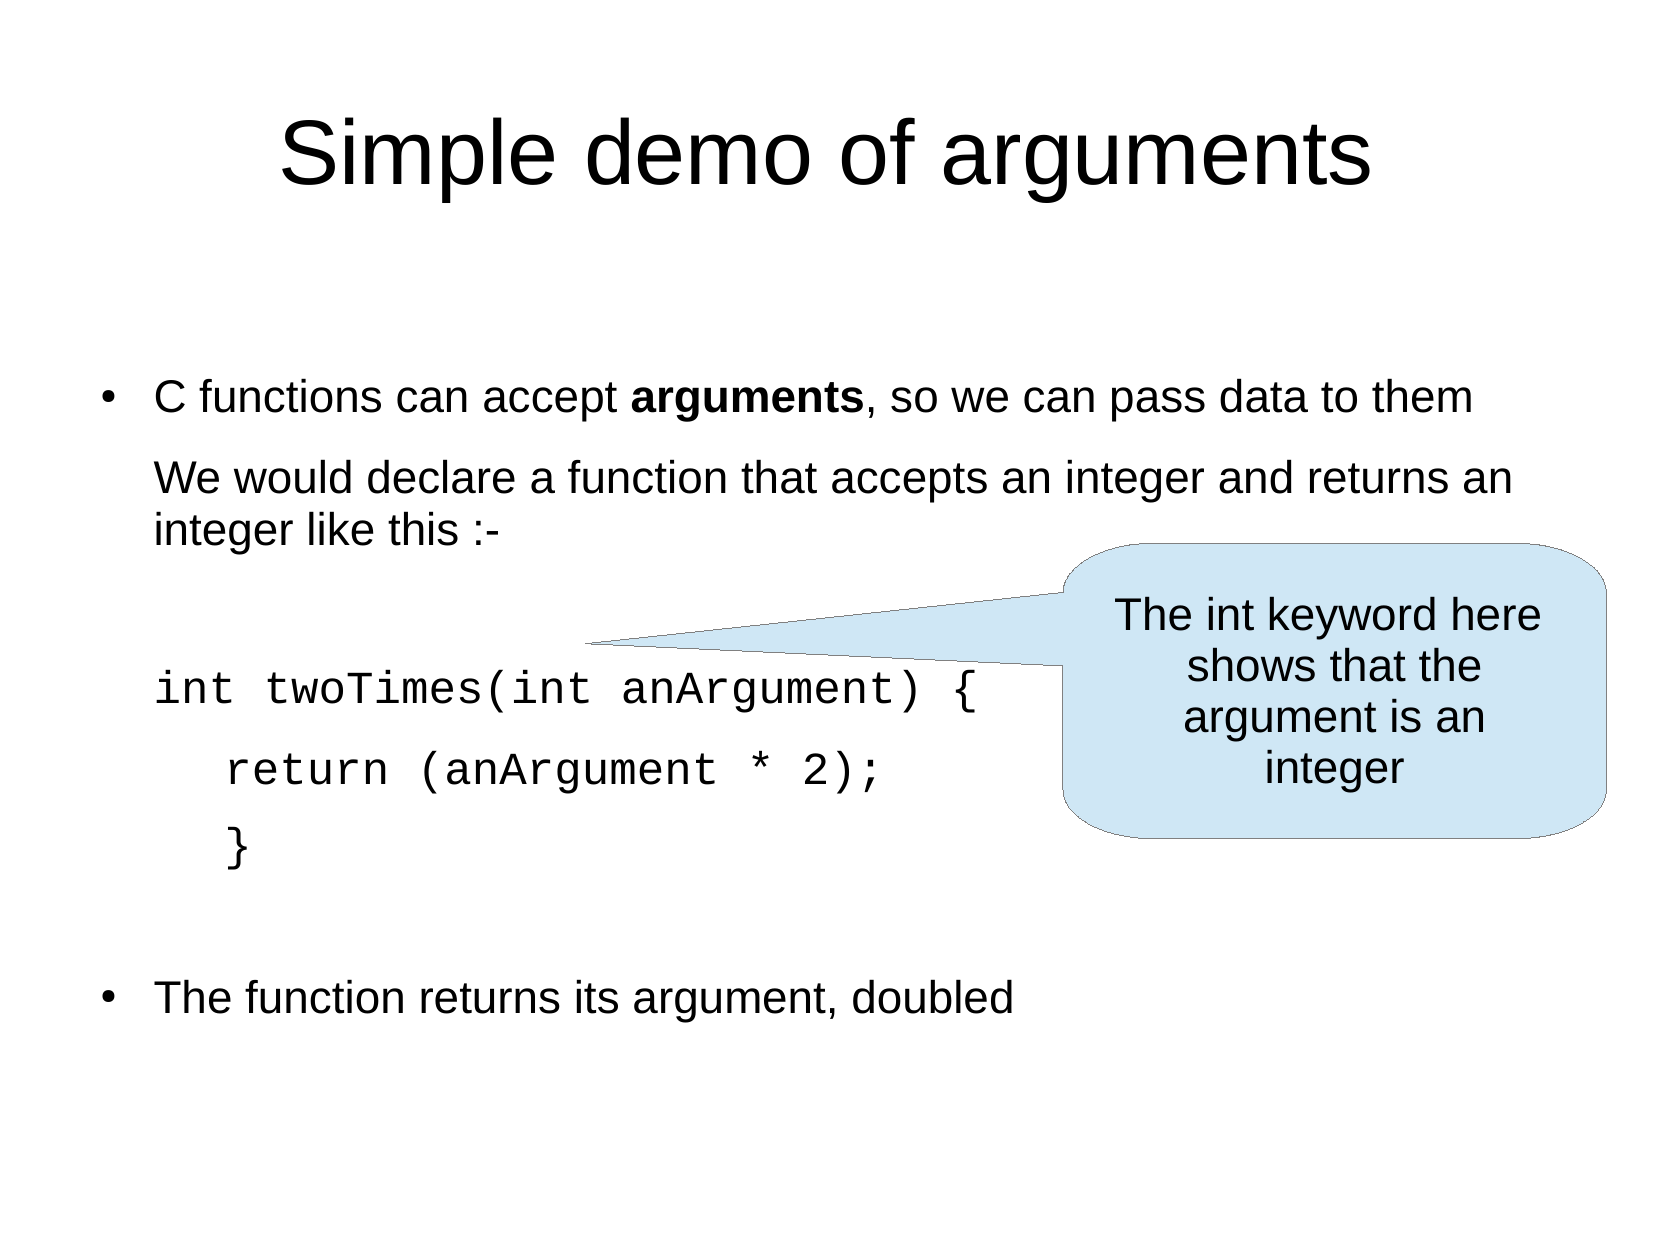

# Simple demo of arguments
C functions can accept arguments, so we can pass data to them
We would declare a function that accepts an integer and returns an integer like this :-
int twoTimes(int anArgument) {
return (anArgument * 2);
}
The function returns its argument, doubled
The int keyword here
shows that the
argument is an
integer